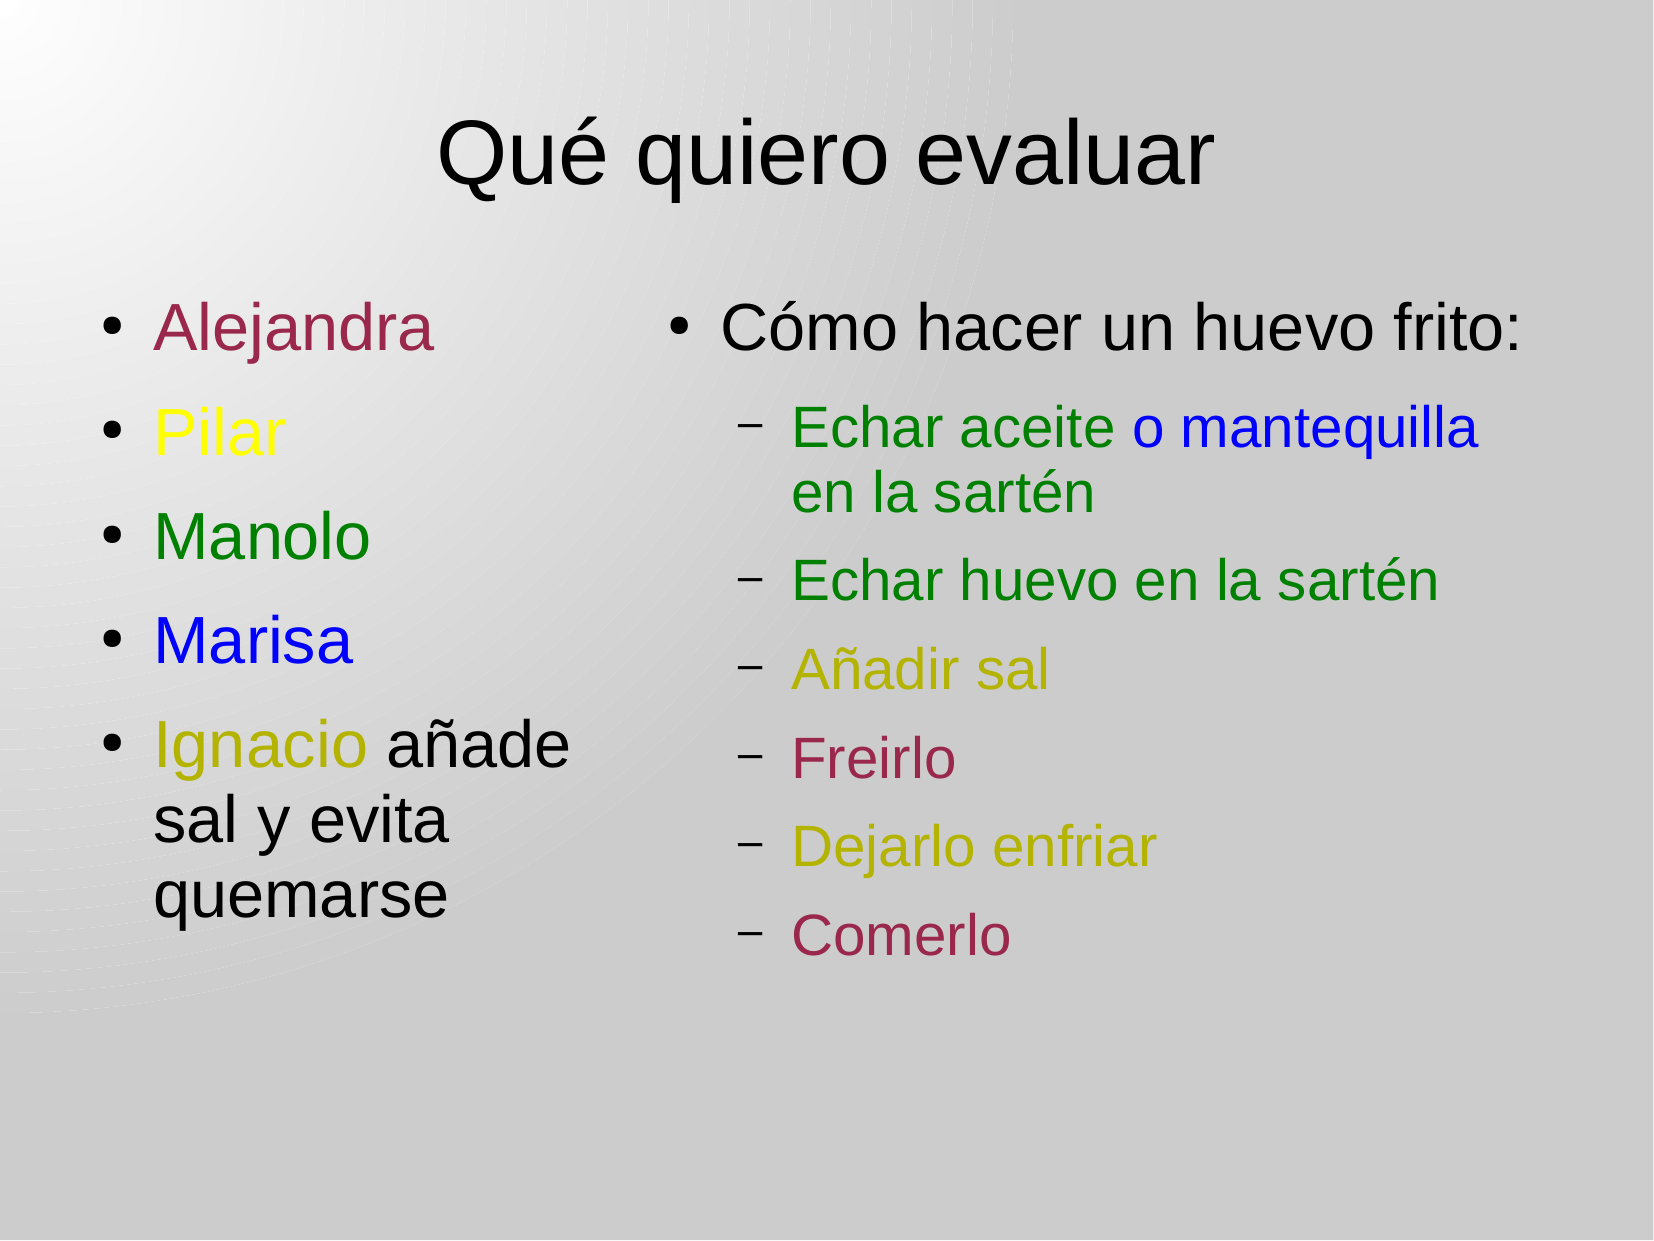

# Qué quiero evaluar
Alejandra
Pilar
Manolo
Marisa
Ignacio añade sal y evita quemarse
Cómo hacer un huevo frito:
Echar aceite o mantequilla en la sartén
Echar huevo en la sartén
Añadir sal
Freirlo
Dejarlo enfriar
Comerlo